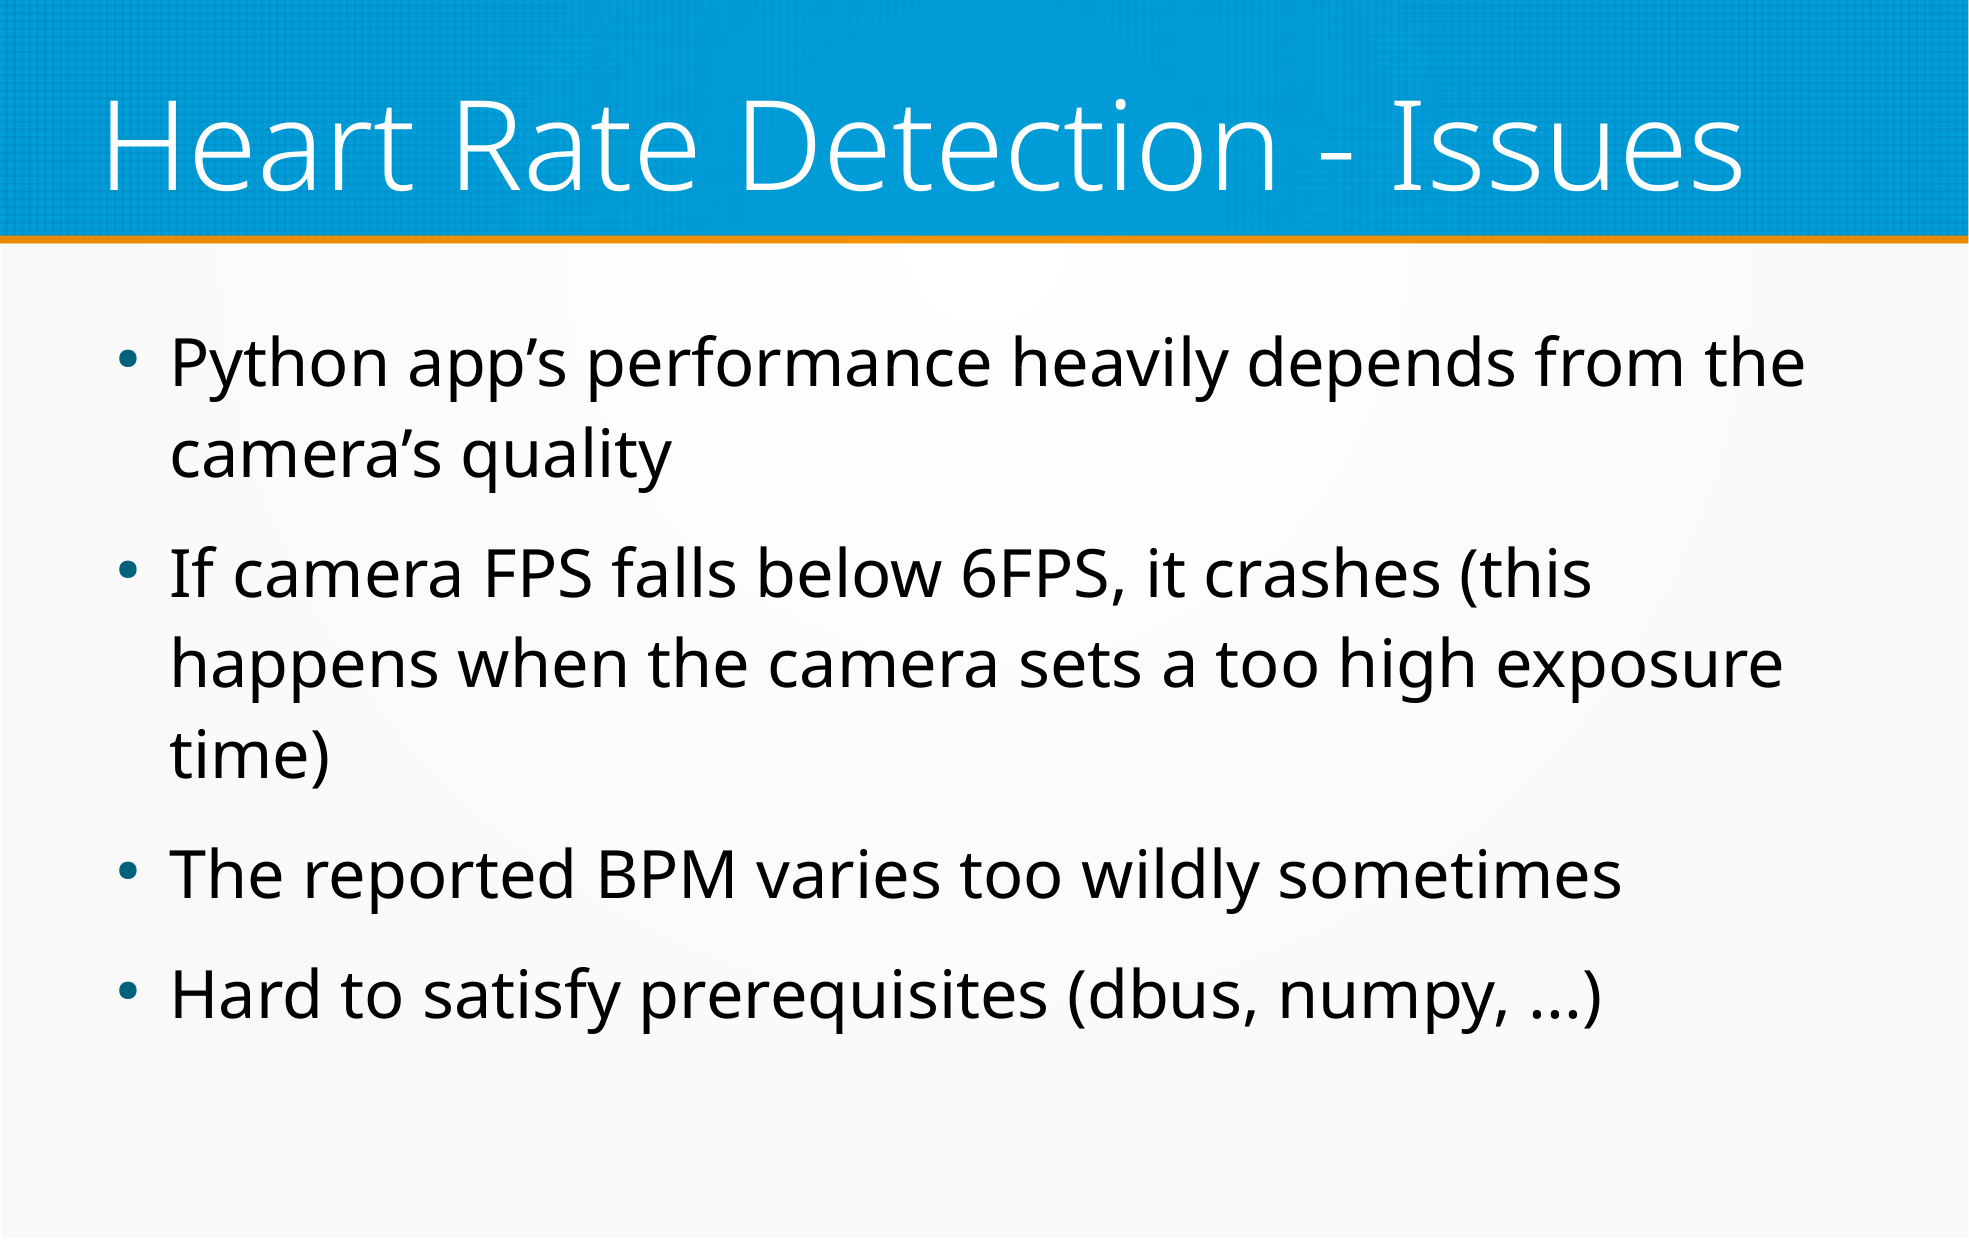

# Heart Rate Detection - Issues
Python app’s performance heavily depends from the camera’s quality
If camera FPS falls below 6FPS, it crashes (this happens when the camera sets a too high exposure time)
The reported BPM varies too wildly sometimes
Hard to satisfy prerequisites (dbus, numpy, ...)